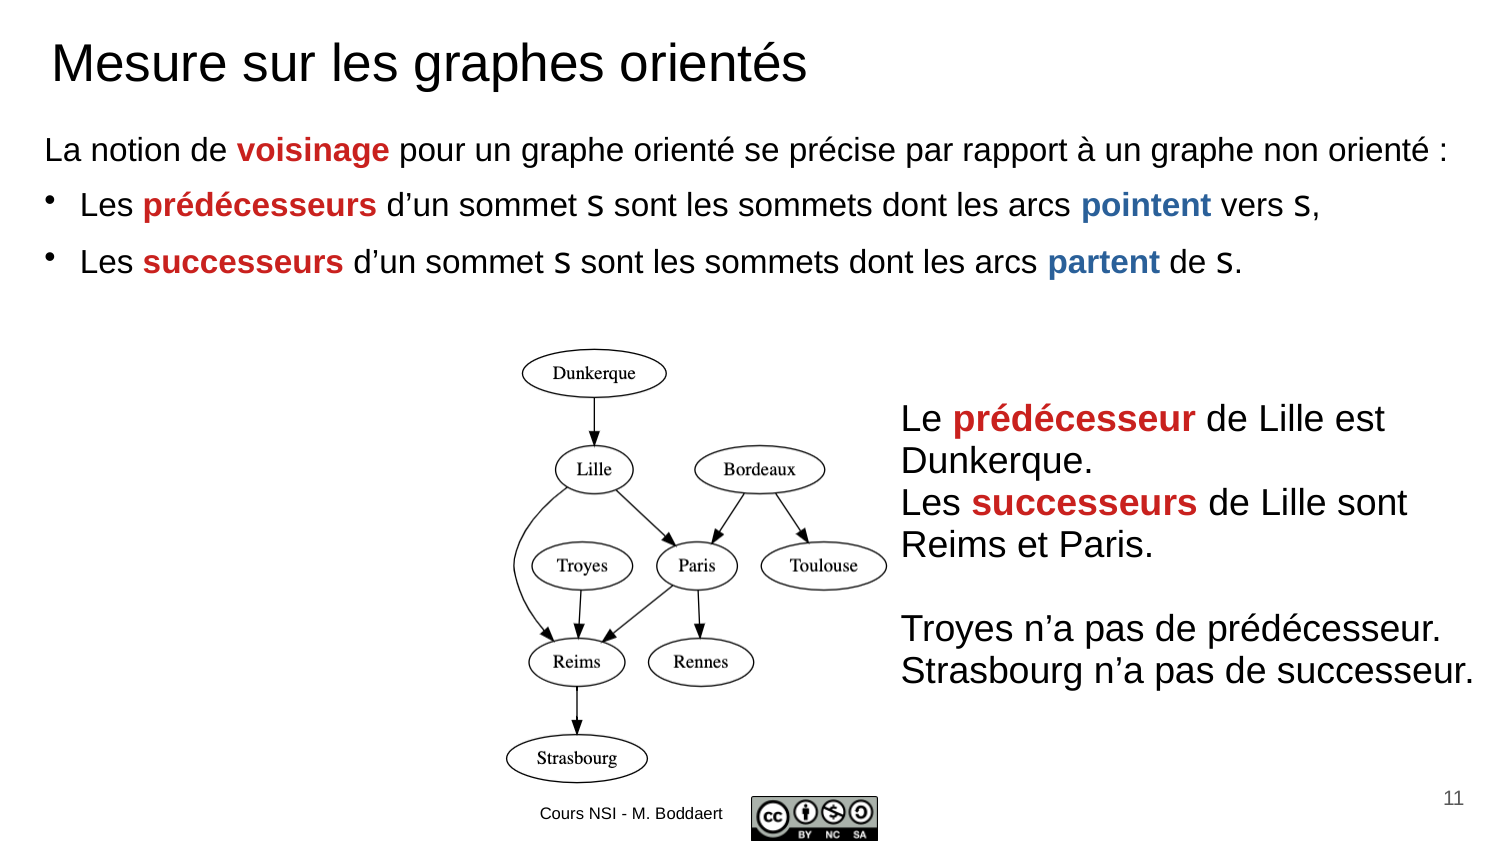

# Mesure sur les graphes orientés
La notion de voisinage pour un graphe orienté se précise par rapport à un graphe non orienté :
Les prédécesseurs d’un sommet s sont les sommets dont les arcs pointent vers s,
Les successeurs d’un sommet s sont les sommets dont les arcs partent de s.
Le prédécesseur de Lille est Dunkerque.
Les successeurs de Lille sont Reims et Paris.
Troyes n’a pas de prédécesseur.
Strasbourg n’a pas de successeur.